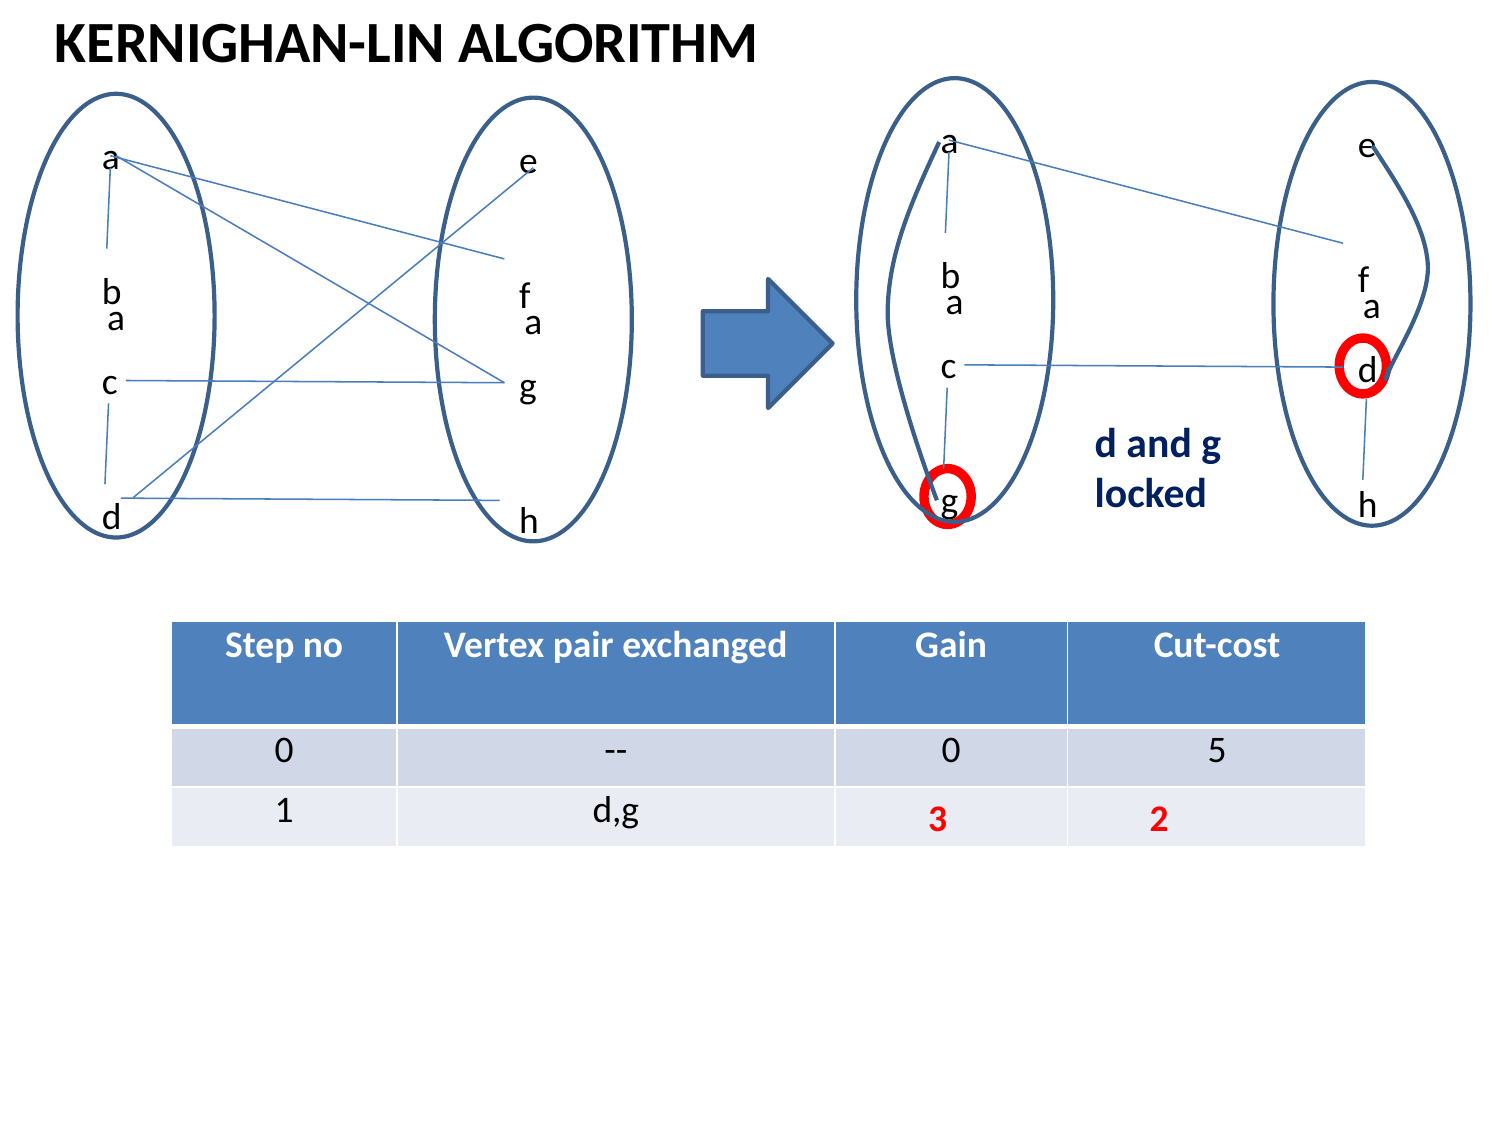

KERNIGHAN-LIN ALGORITHM
a
a
a
b
c
g
e
f
d
h
a
a
a
b
c
d
e
f
g
h
d and g locked
| Step no | Vertex pair exchanged | Gain | Cut-cost |
| --- | --- | --- | --- |
| 0 | -- | 0 | 5 |
| 1 | d,g | | |
3 			2